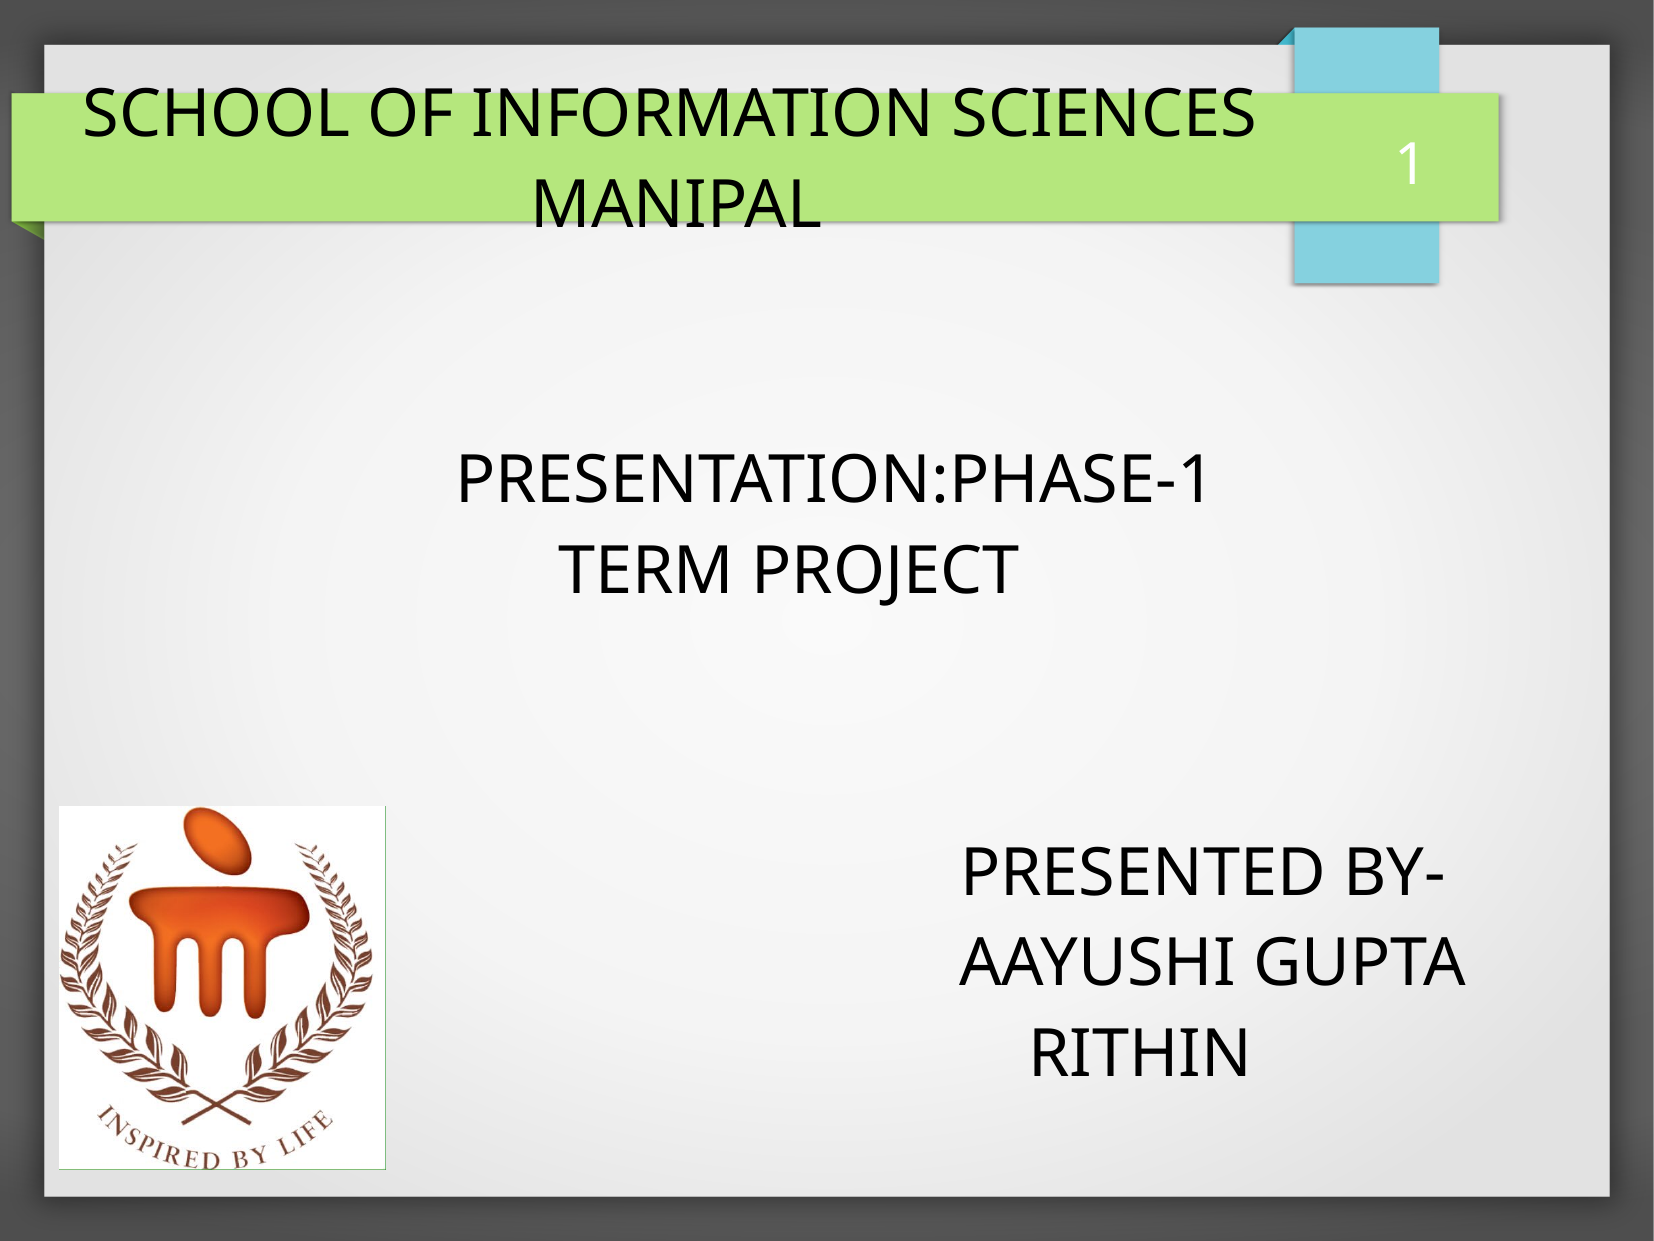

# SCHOOL OF INFORMATION SCIENCES MANIPAL
 PRESENTATION:PHASE-1
 TERM PROJECT
 PRESENTED BY-
 AAYUSHI GUPTA
 RITHIN